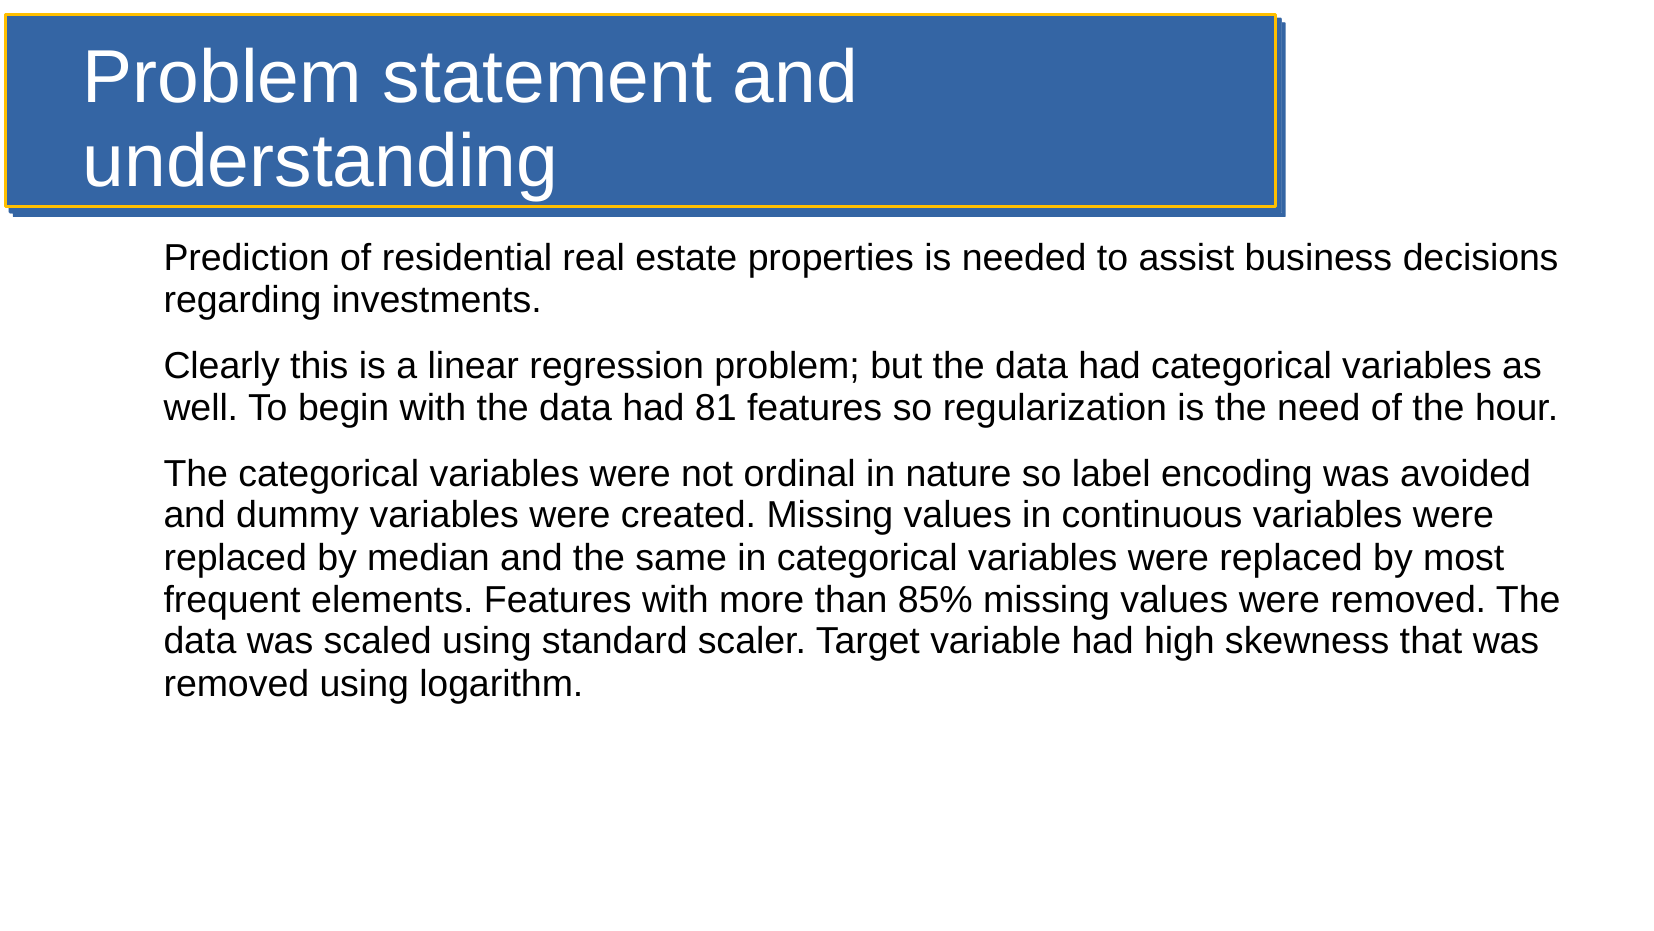

# Problem statement and understanding
Prediction of residential real estate properties is needed to assist business decisions regarding investments.
Clearly this is a linear regression problem; but the data had categorical variables as well. To begin with the data had 81 features so regularization is the need of the hour.
The categorical variables were not ordinal in nature so label encoding was avoided and dummy variables were created. Missing values in continuous variables were replaced by median and the same in categorical variables were replaced by most frequent elements. Features with more than 85% missing values were removed. The data was scaled using standard scaler. Target variable had high skewness that was removed using logarithm.